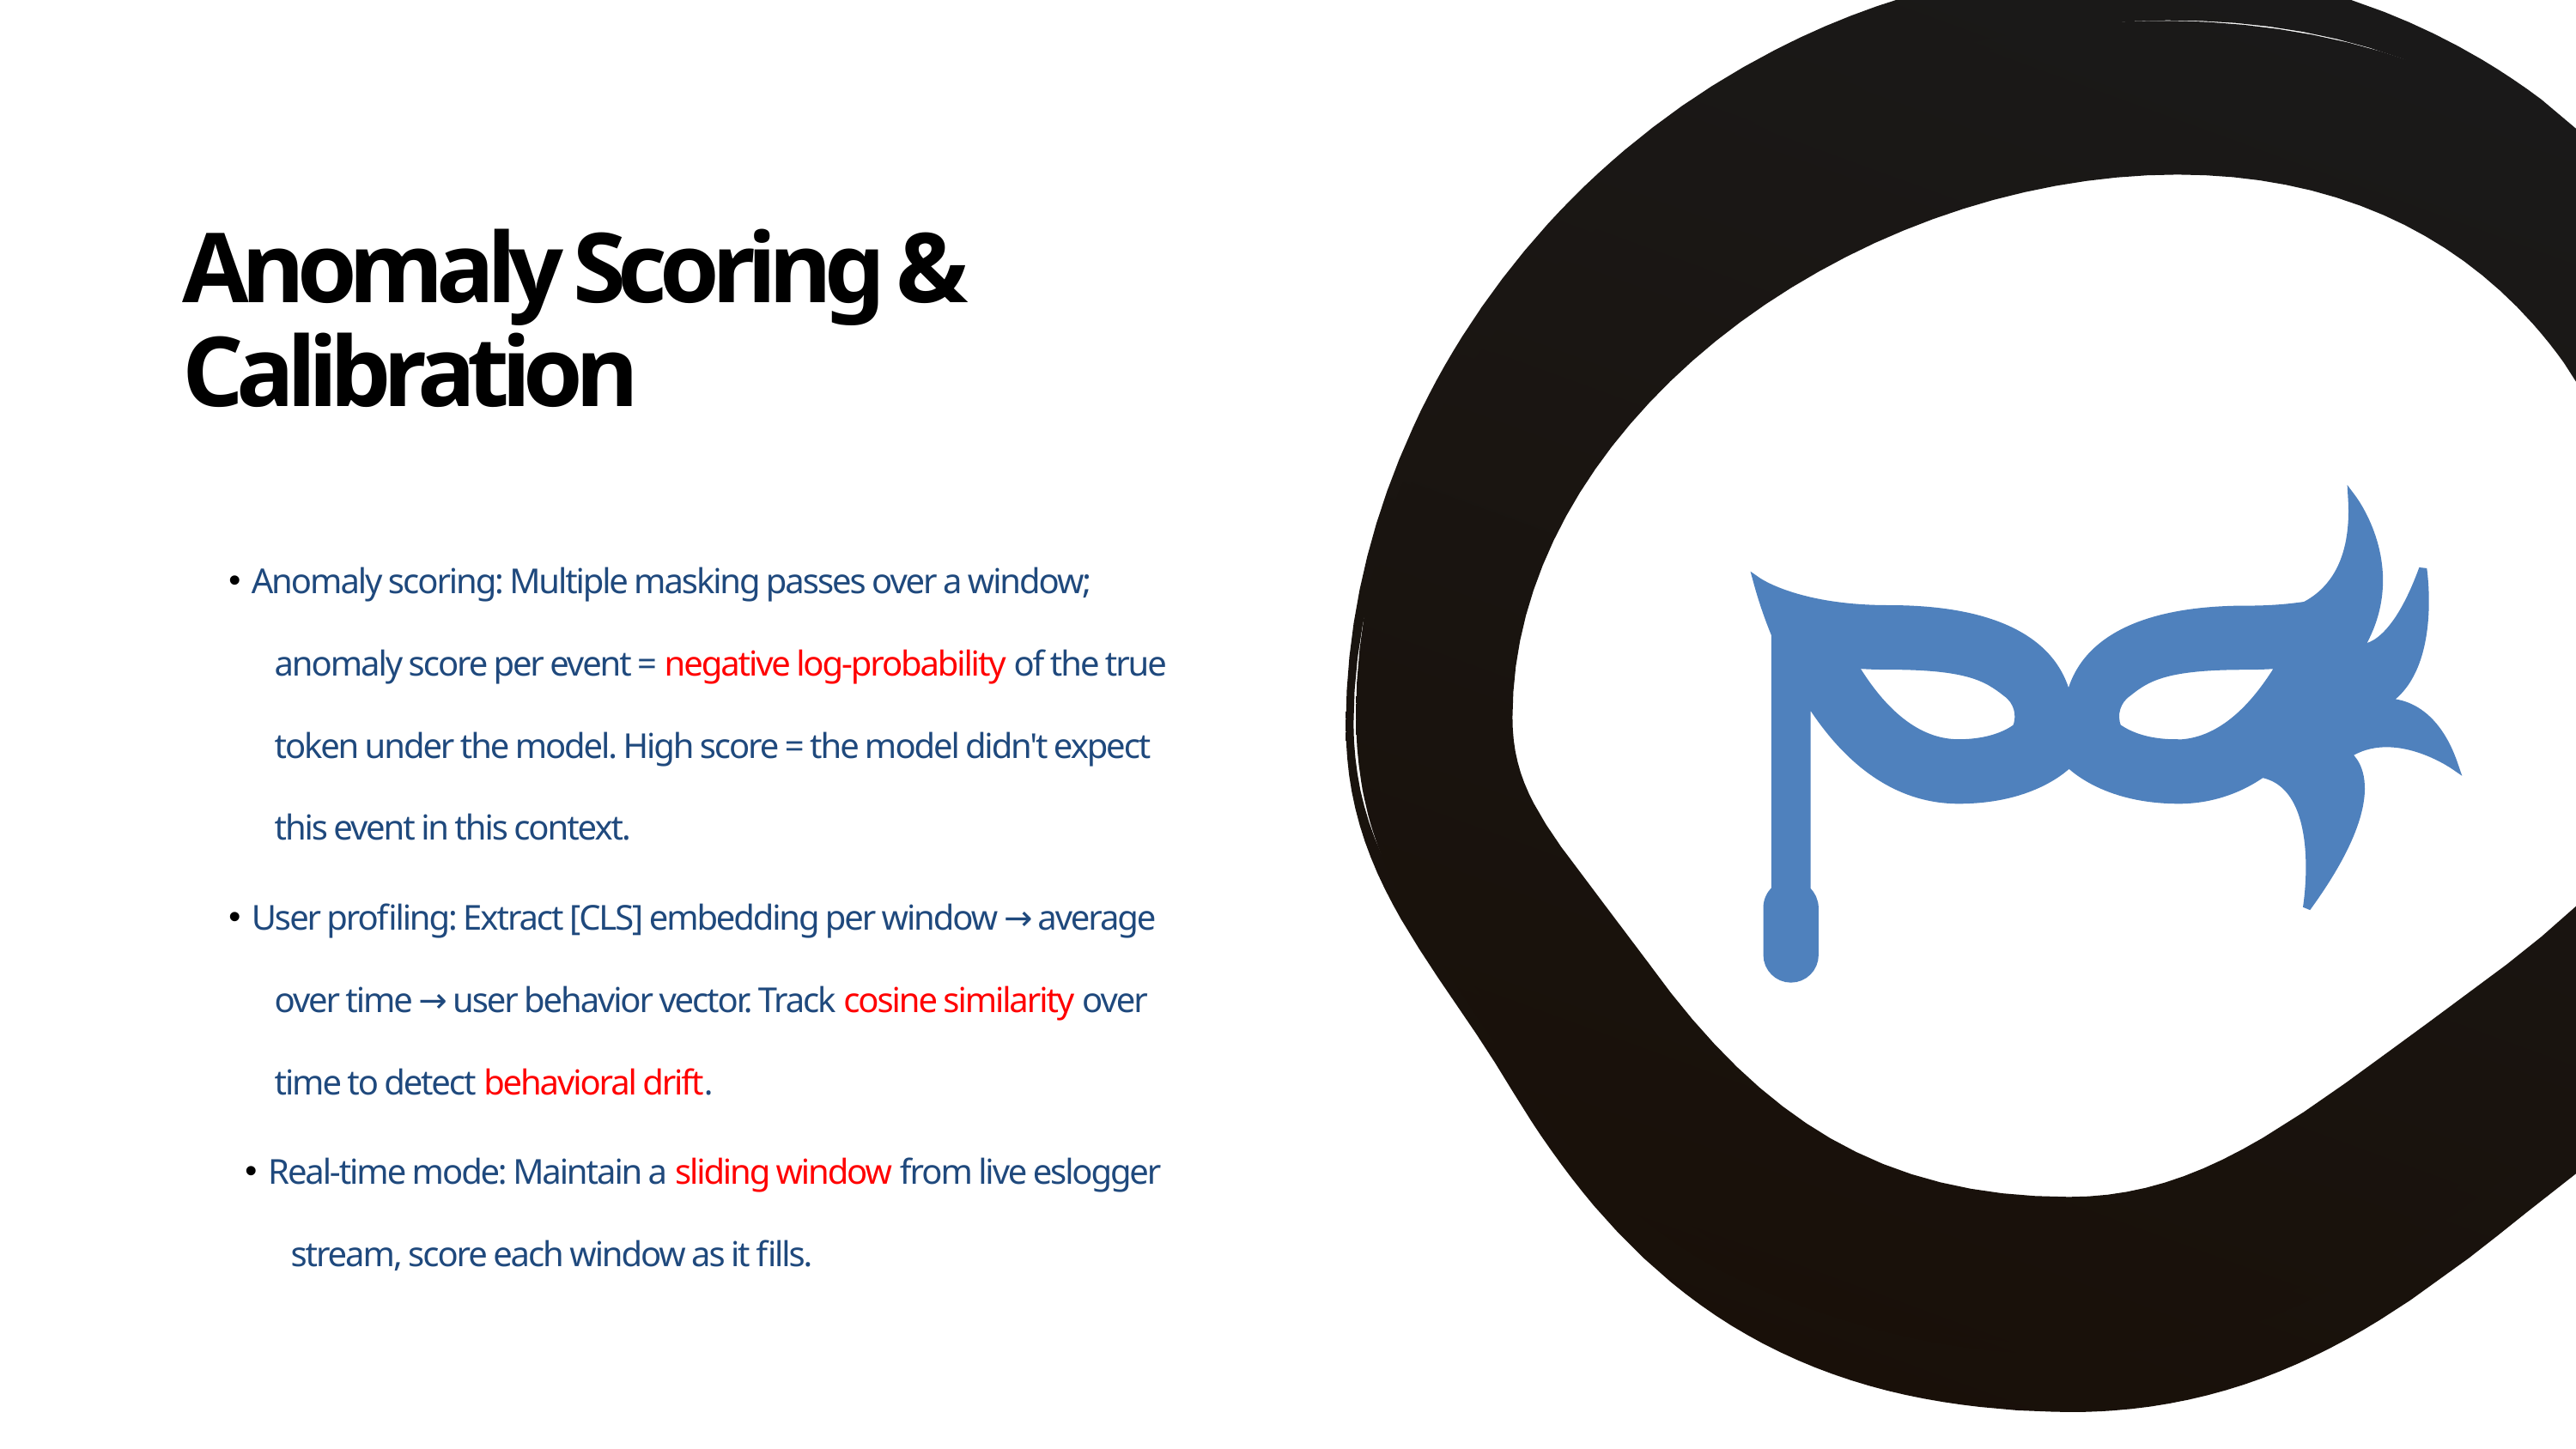

Anomaly Scoring & Calibration
Anomaly scoring: Multiple masking passes over a window; anomaly score per event = negative log-probability of the true token under the model. High score = the model didn't expect this event in this context.
User profiling: Extract [CLS] embedding per window → average over time → user behavior vector. Track cosine similarity over time to detect behavioral drift.
Real-time mode: Maintain a sliding window from live eslogger stream, score each window as it fills.